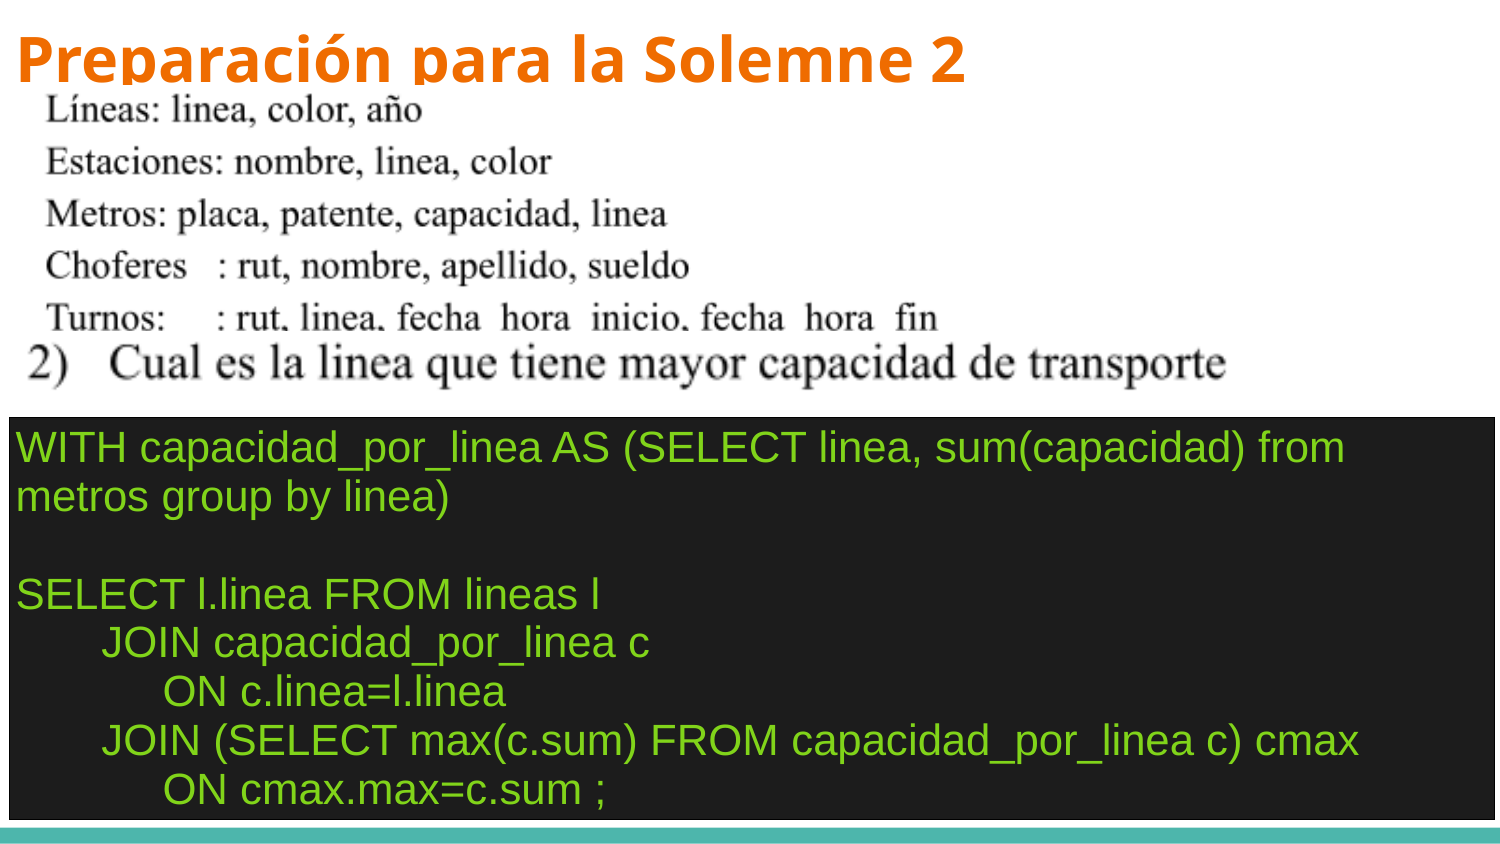

# Preparación para la Solemne 2
| WITH capacidad\_por\_linea AS (SELECT linea, sum(capacidad) from metros group by linea) SELECT l.linea FROM lineas l JOIN capacidad\_por\_linea c ON c.linea=l.linea JOIN (SELECT max(c.sum) FROM capacidad\_por\_linea c) cmax ON cmax.max=c.sum ; |
| --- |